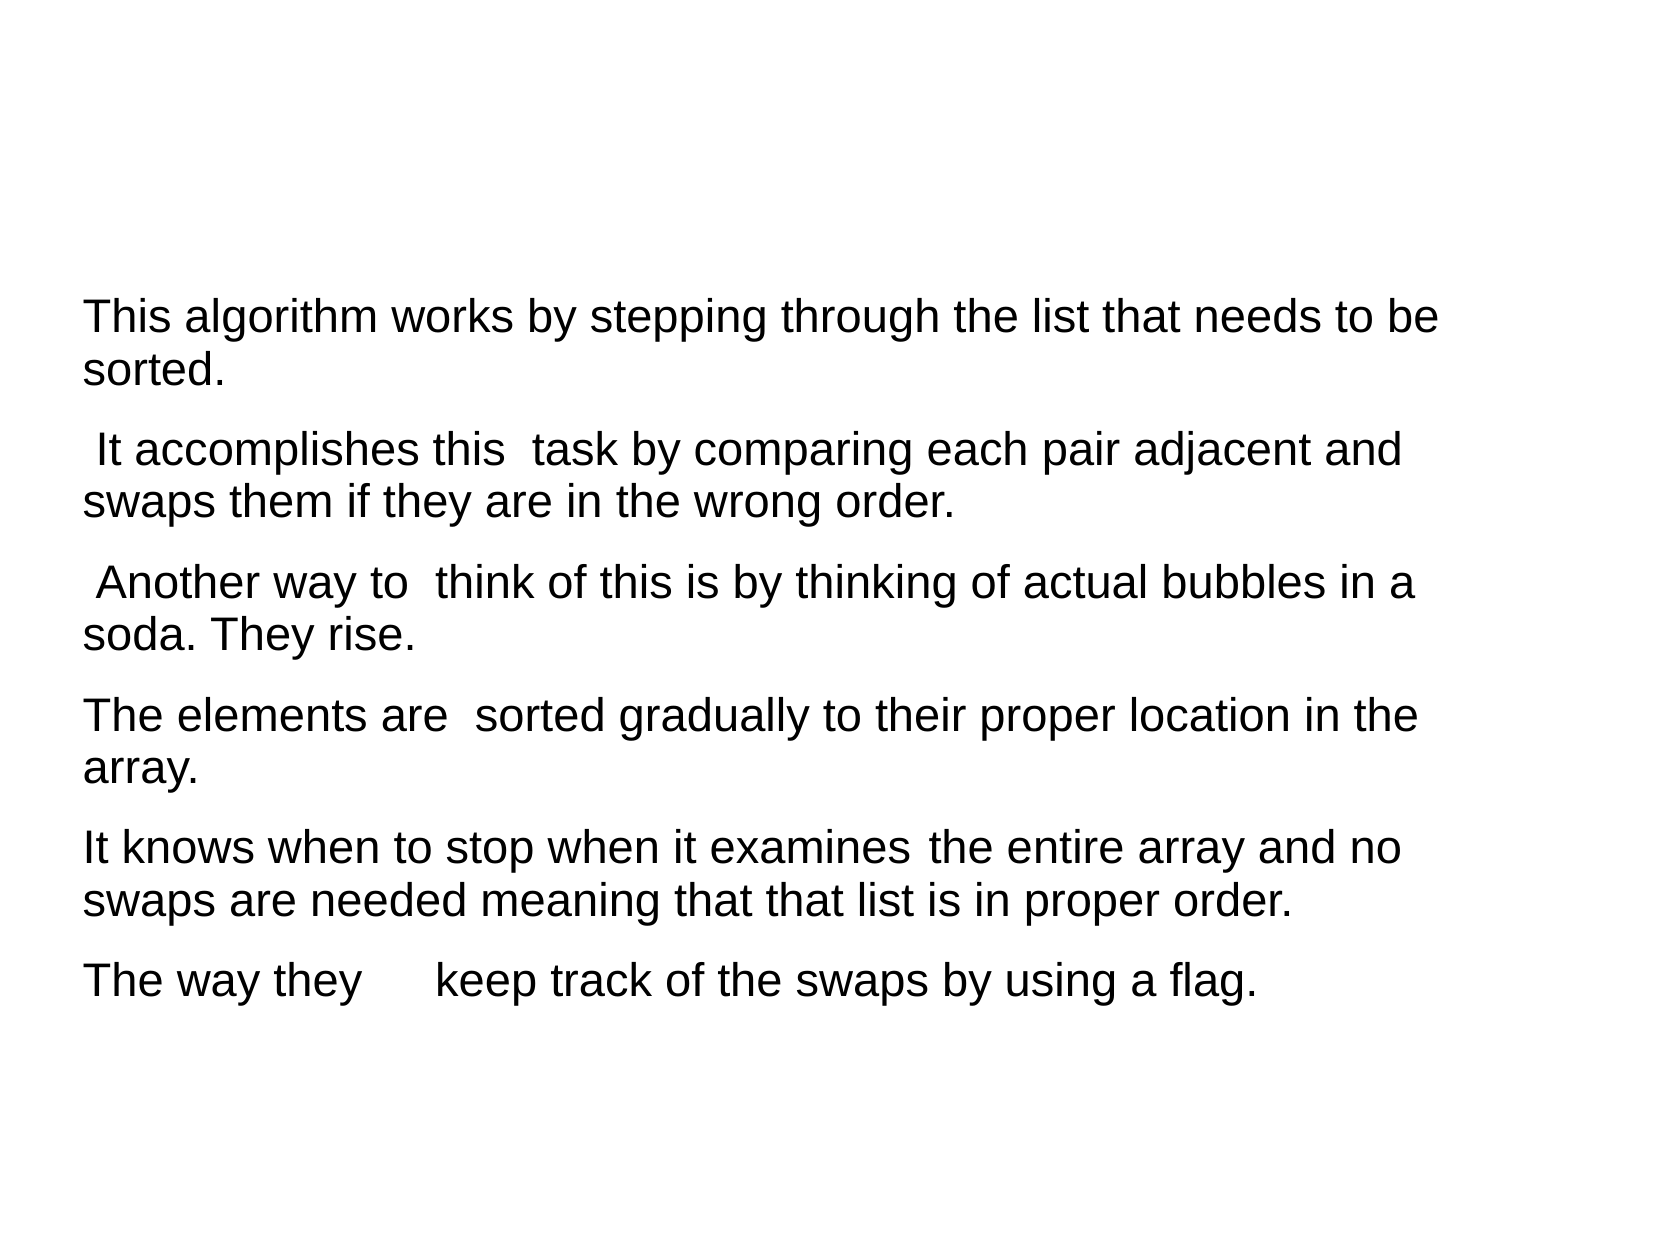

# This algorithm works by stepping through the list that needs to be sorted.
 It accomplishes this task by comparing each pair adjacent and swaps them if they are in the wrong order.
 Another way to think of this is by thinking of actual bubbles in a soda. They rise.
The elements are sorted gradually to their proper location in the array.
It knows when to stop when it examines 	the entire array and no swaps are needed meaning that that list is in proper order.
The way they 	keep track of the swaps by using a flag.